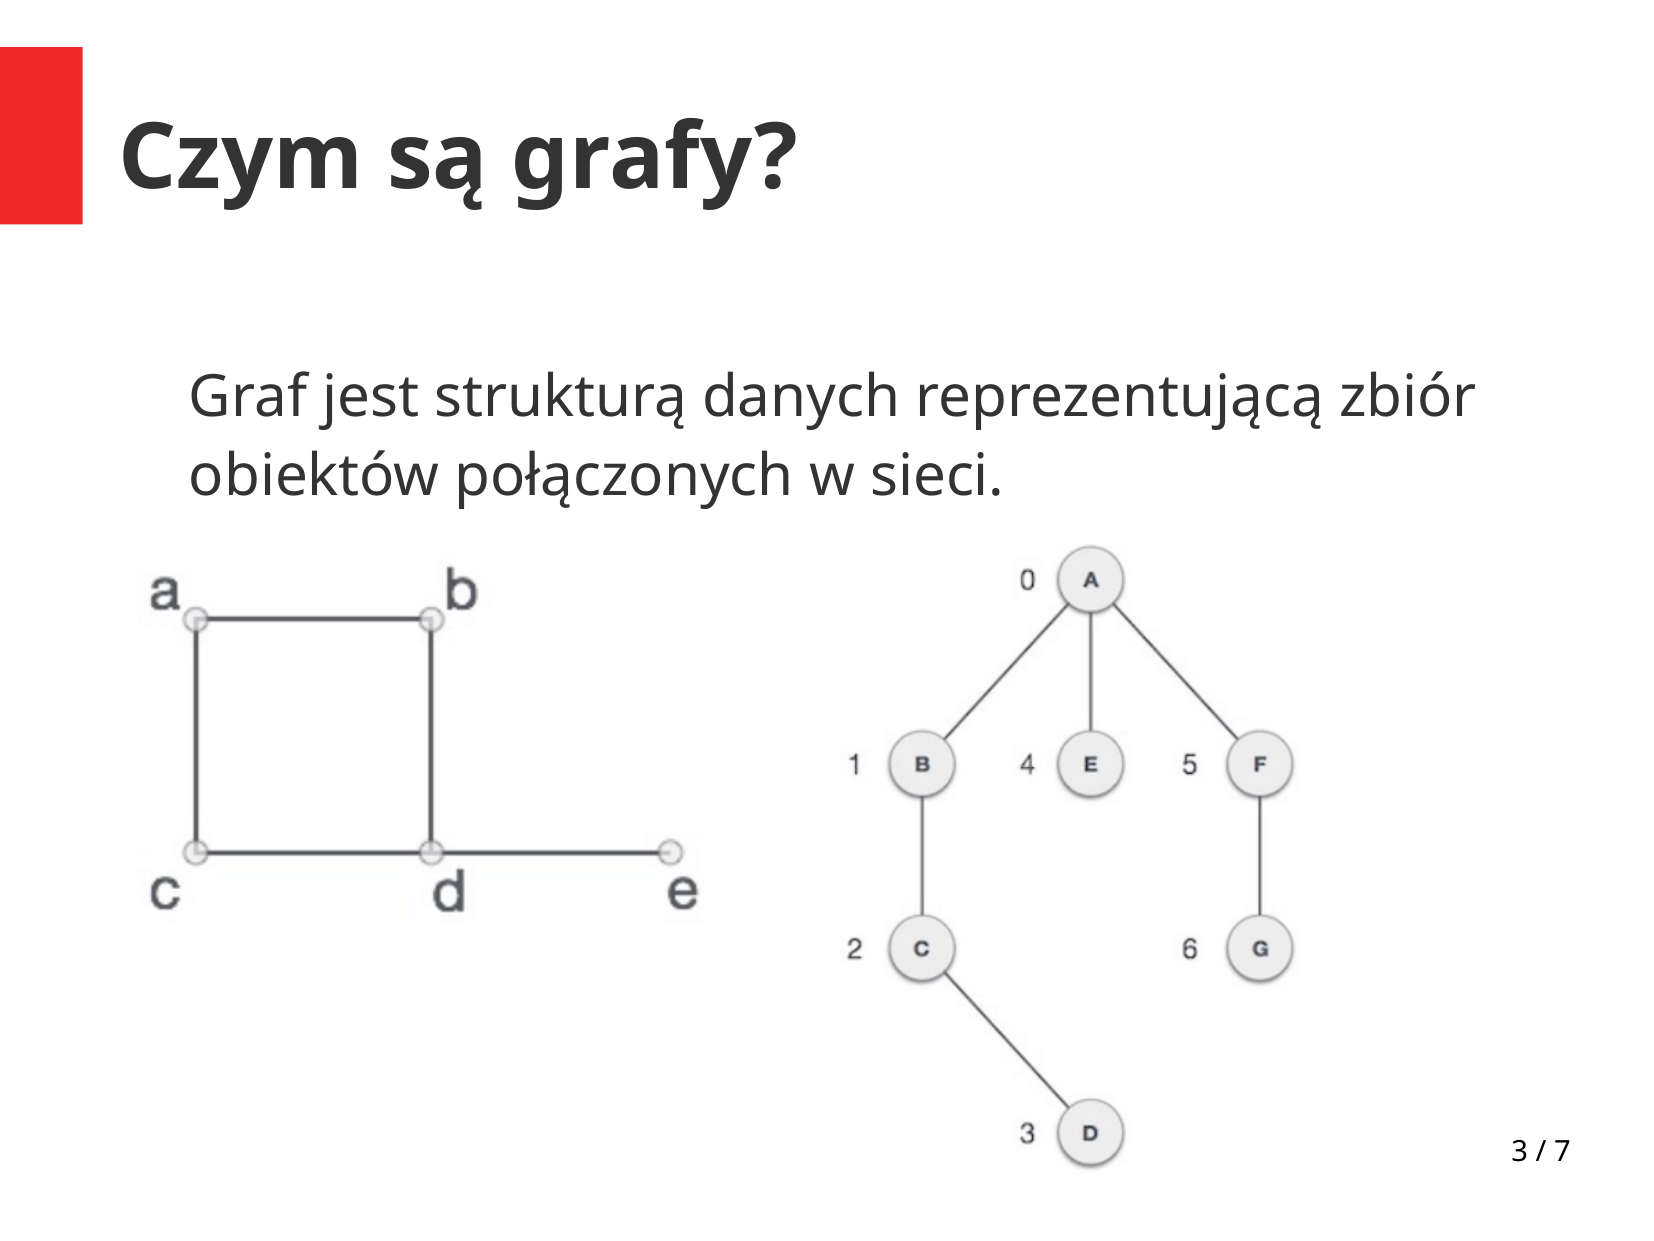

# Czym są grafy?
Graf jest strukturą danych reprezentującą zbiór obiektów połączonych w sieci.
3